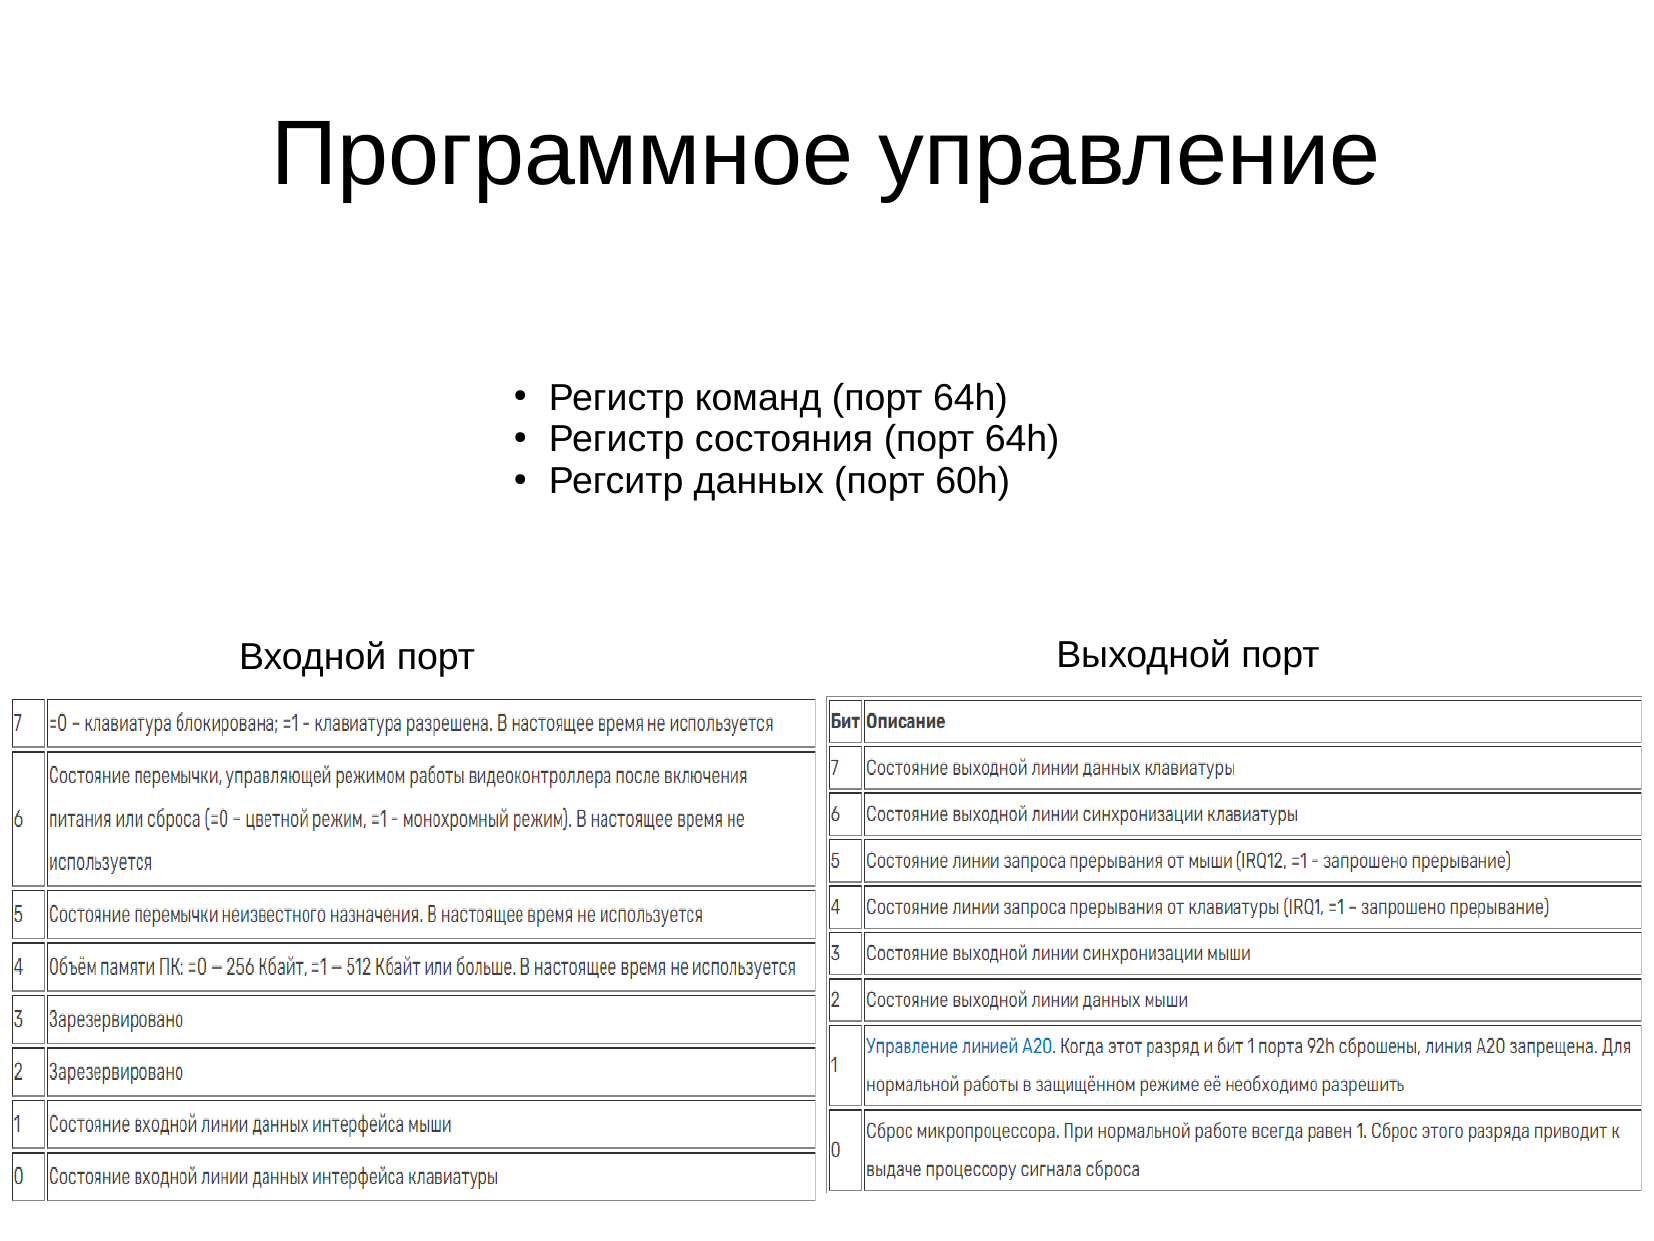

# Программное управление
Регистр команд (порт 64h)
Регистр состояния (порт 64h)
Регситр данных (порт 60h)
Выходной порт
Входной порт